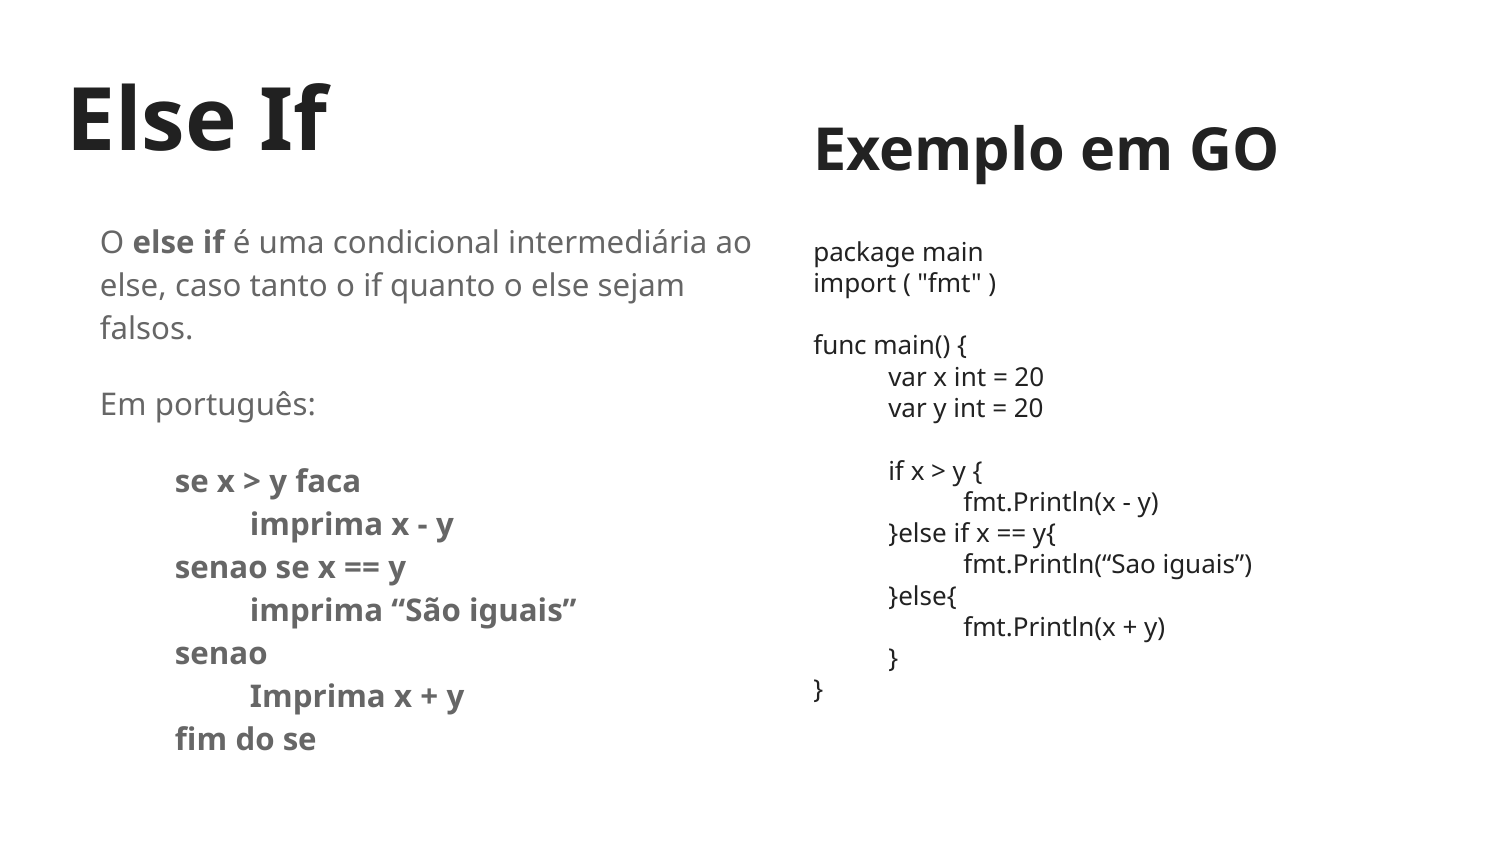

# Else If
Exemplo em GO
package main
import ( "fmt" )
func main() {
var x int = 20
var y int = 20
if x > y {
	fmt.Println(x - y)
}else if x == y{
fmt.Println(“Sao iguais”)
}else{
	fmt.Println(x + y)
}
}
O else if é uma condicional intermediária ao else, caso tanto o if quanto o else sejam falsos.
Em português:
se x > y faca
		imprima x - y
senao se x == y
	imprima “São iguais”
senao
	Imprima x + y
fim do se